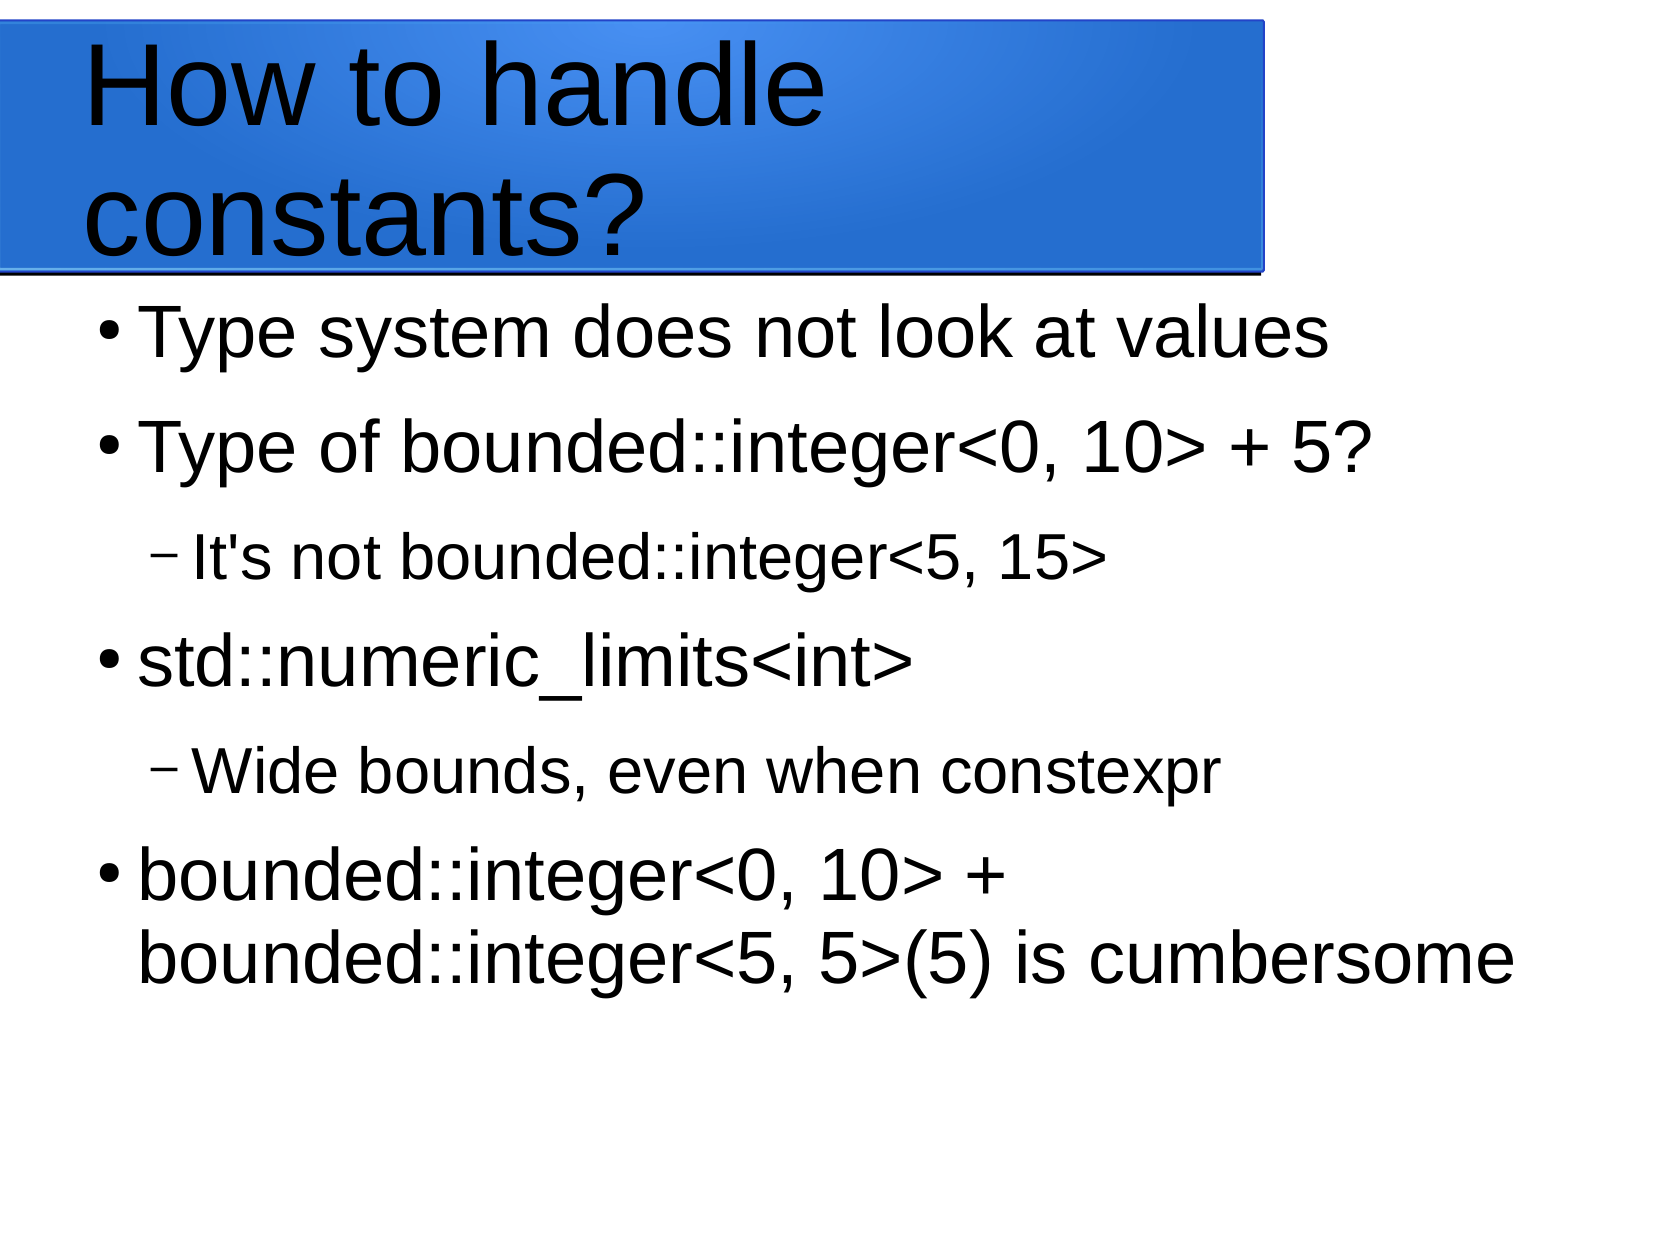

# How to handle constants?
Type system does not look at values
Type of bounded::integer<0, 10> + 5?
It's not bounded::integer<5, 15>
std::numeric_limits<int>
Wide bounds, even when constexpr
bounded::integer<0, 10> + bounded::integer<5, 5>(5) is cumbersome